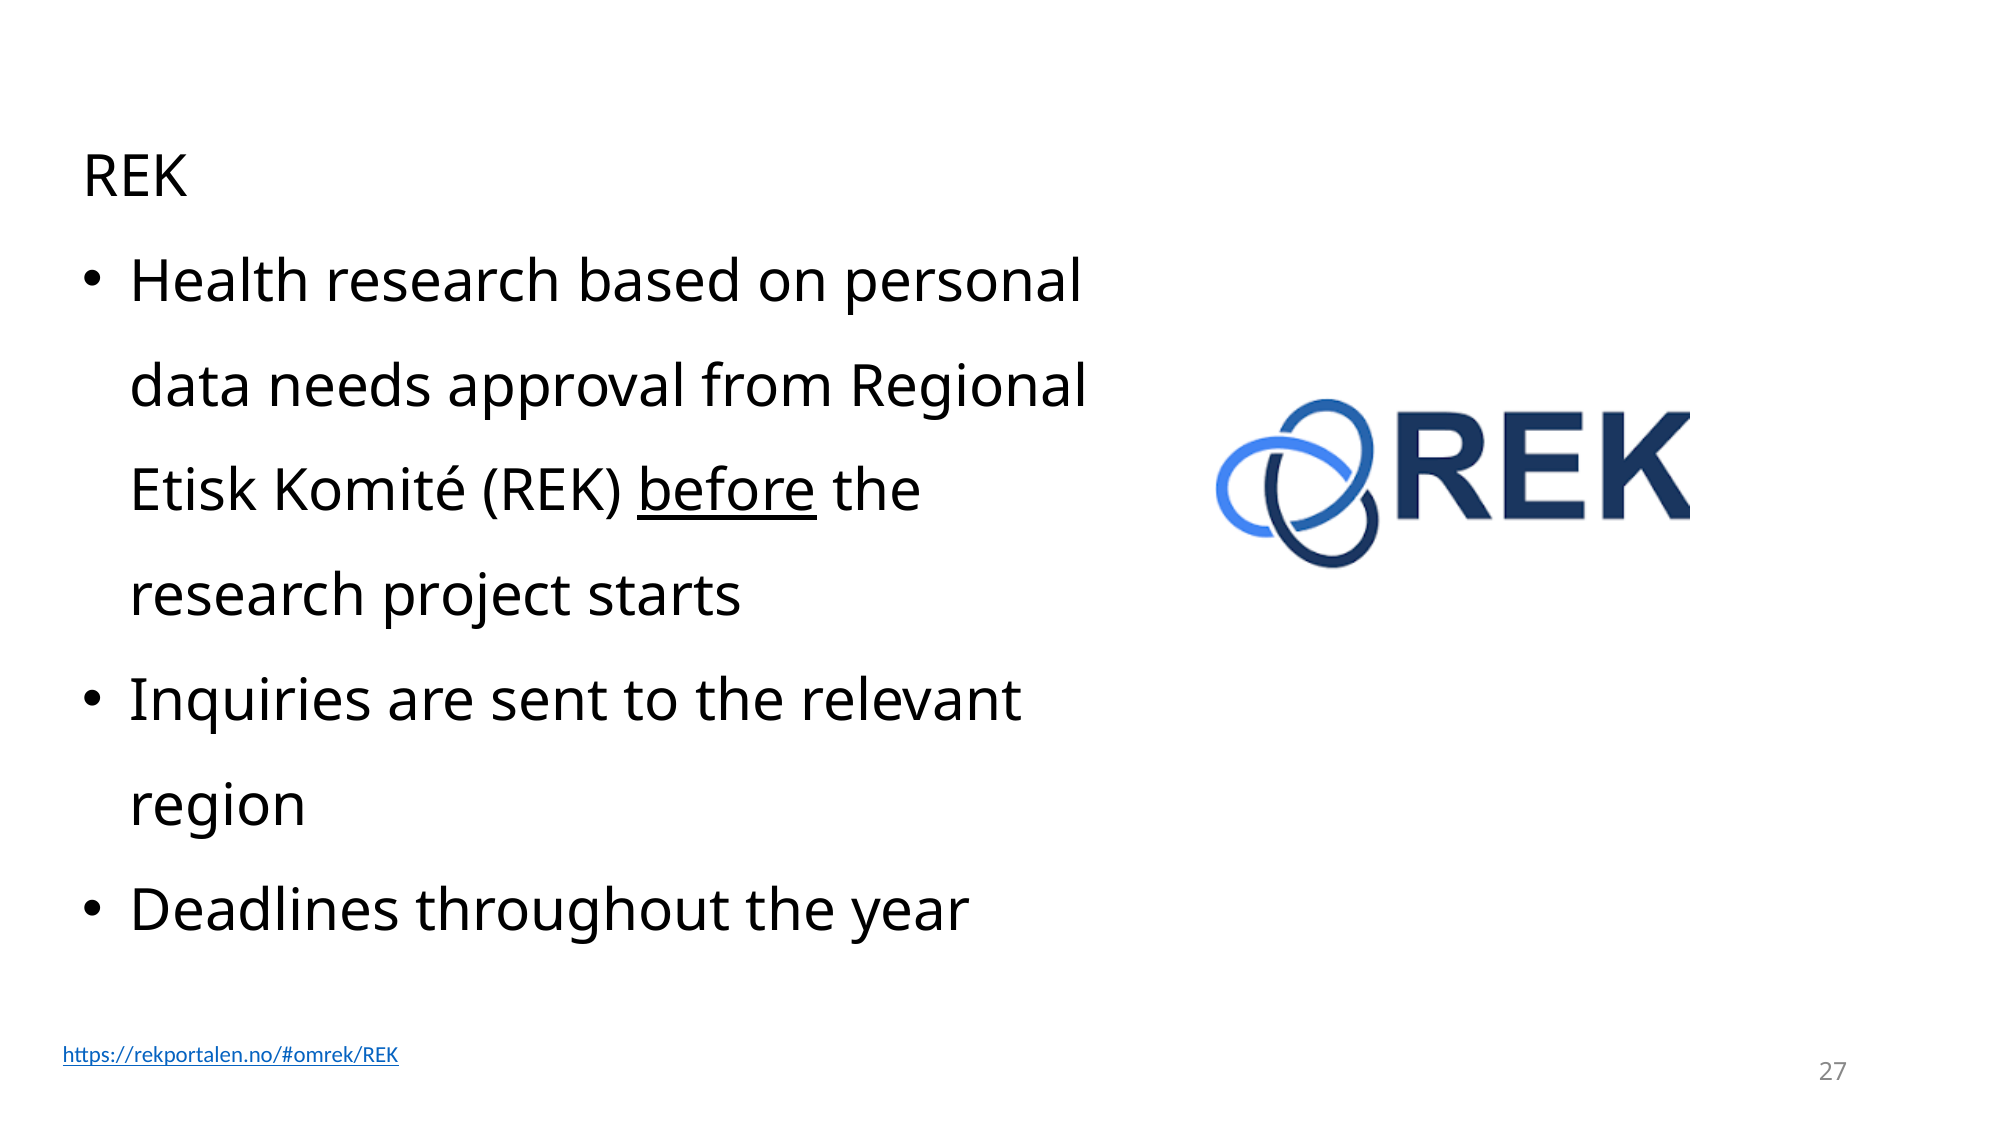

REK
Health research based on personal data needs approval from Regional Etisk Komité (REK) before the research project starts
Inquiries are sent to the relevant region
Deadlines throughout the year
https://rekportalen.no/#omrek/REK